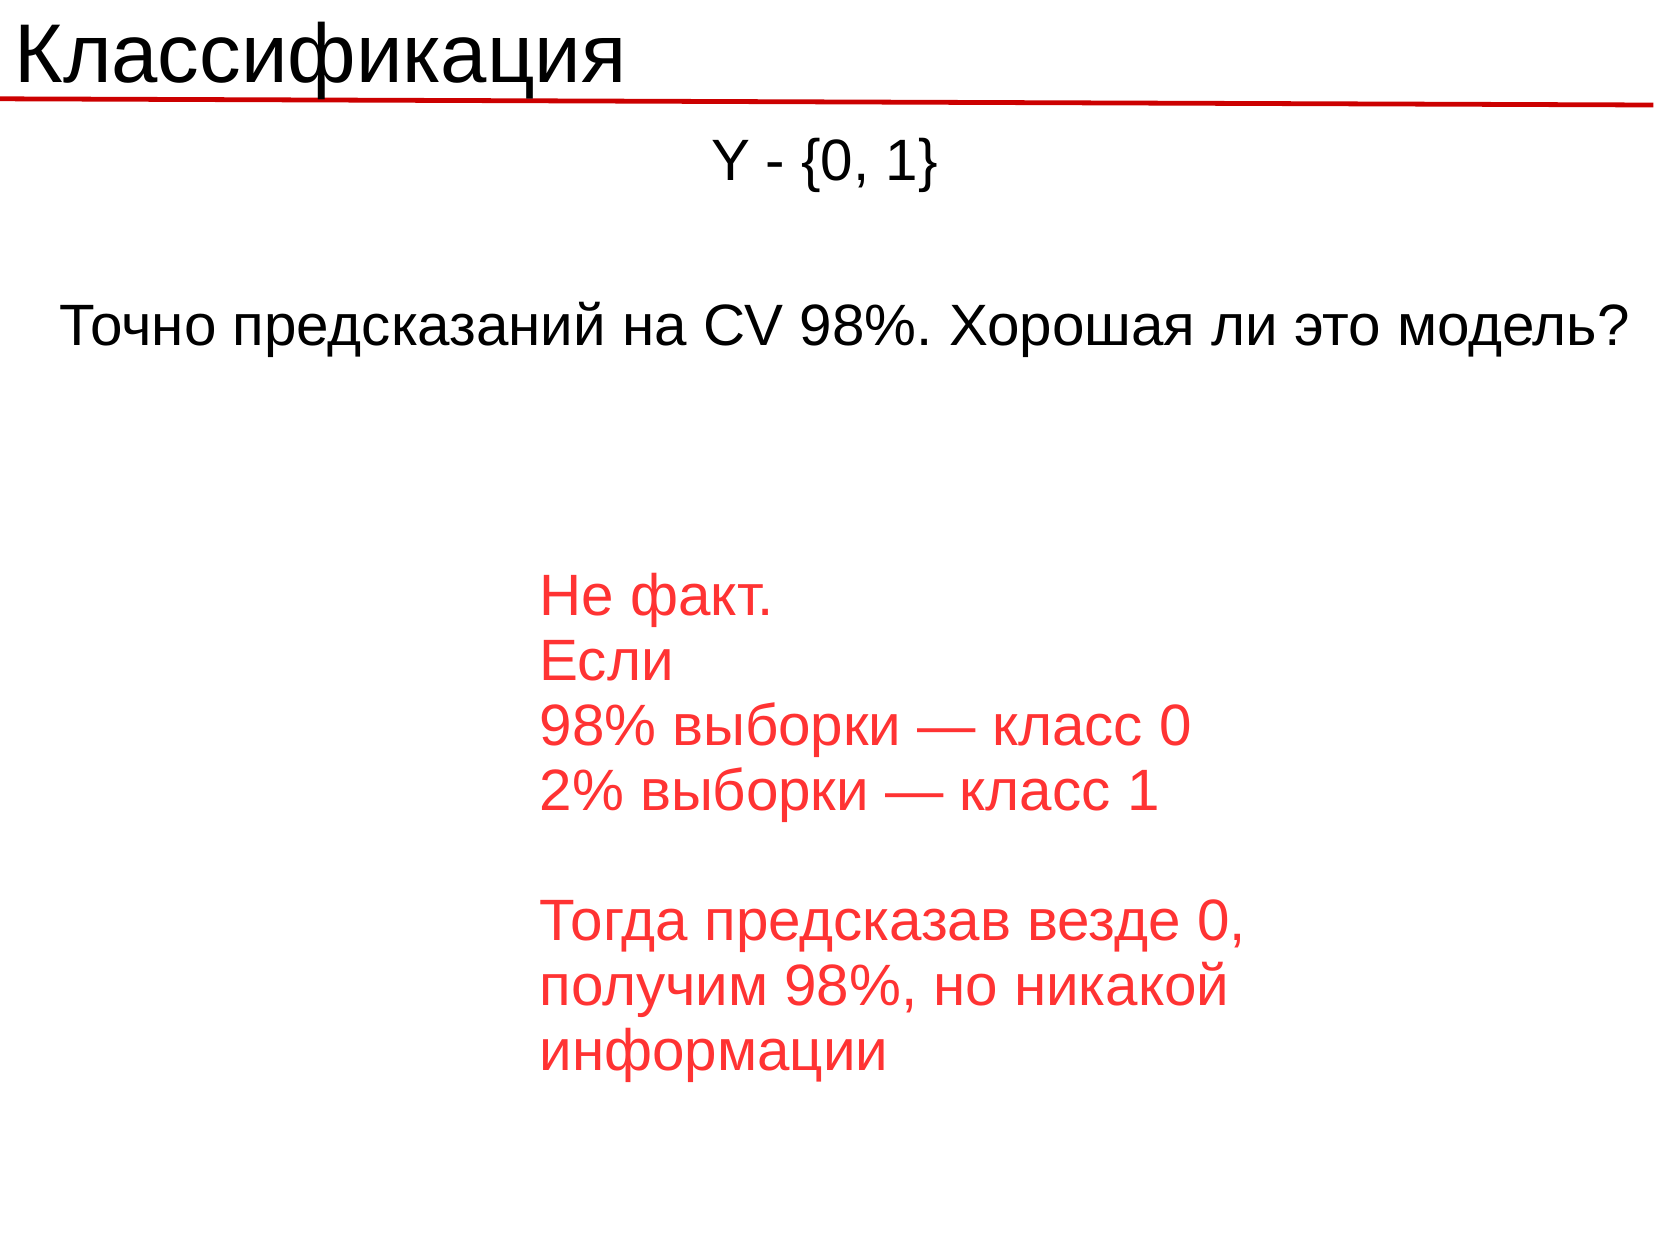

Классификация
Y - {0, 1}
Точно предсказаний на CV 98%. Хорошая ли это модель?
Не факт.
Если
98% выборки — класс 0
2% выборки — класс 1
Тогда предсказав везде 0, получим 98%, но никакой информации